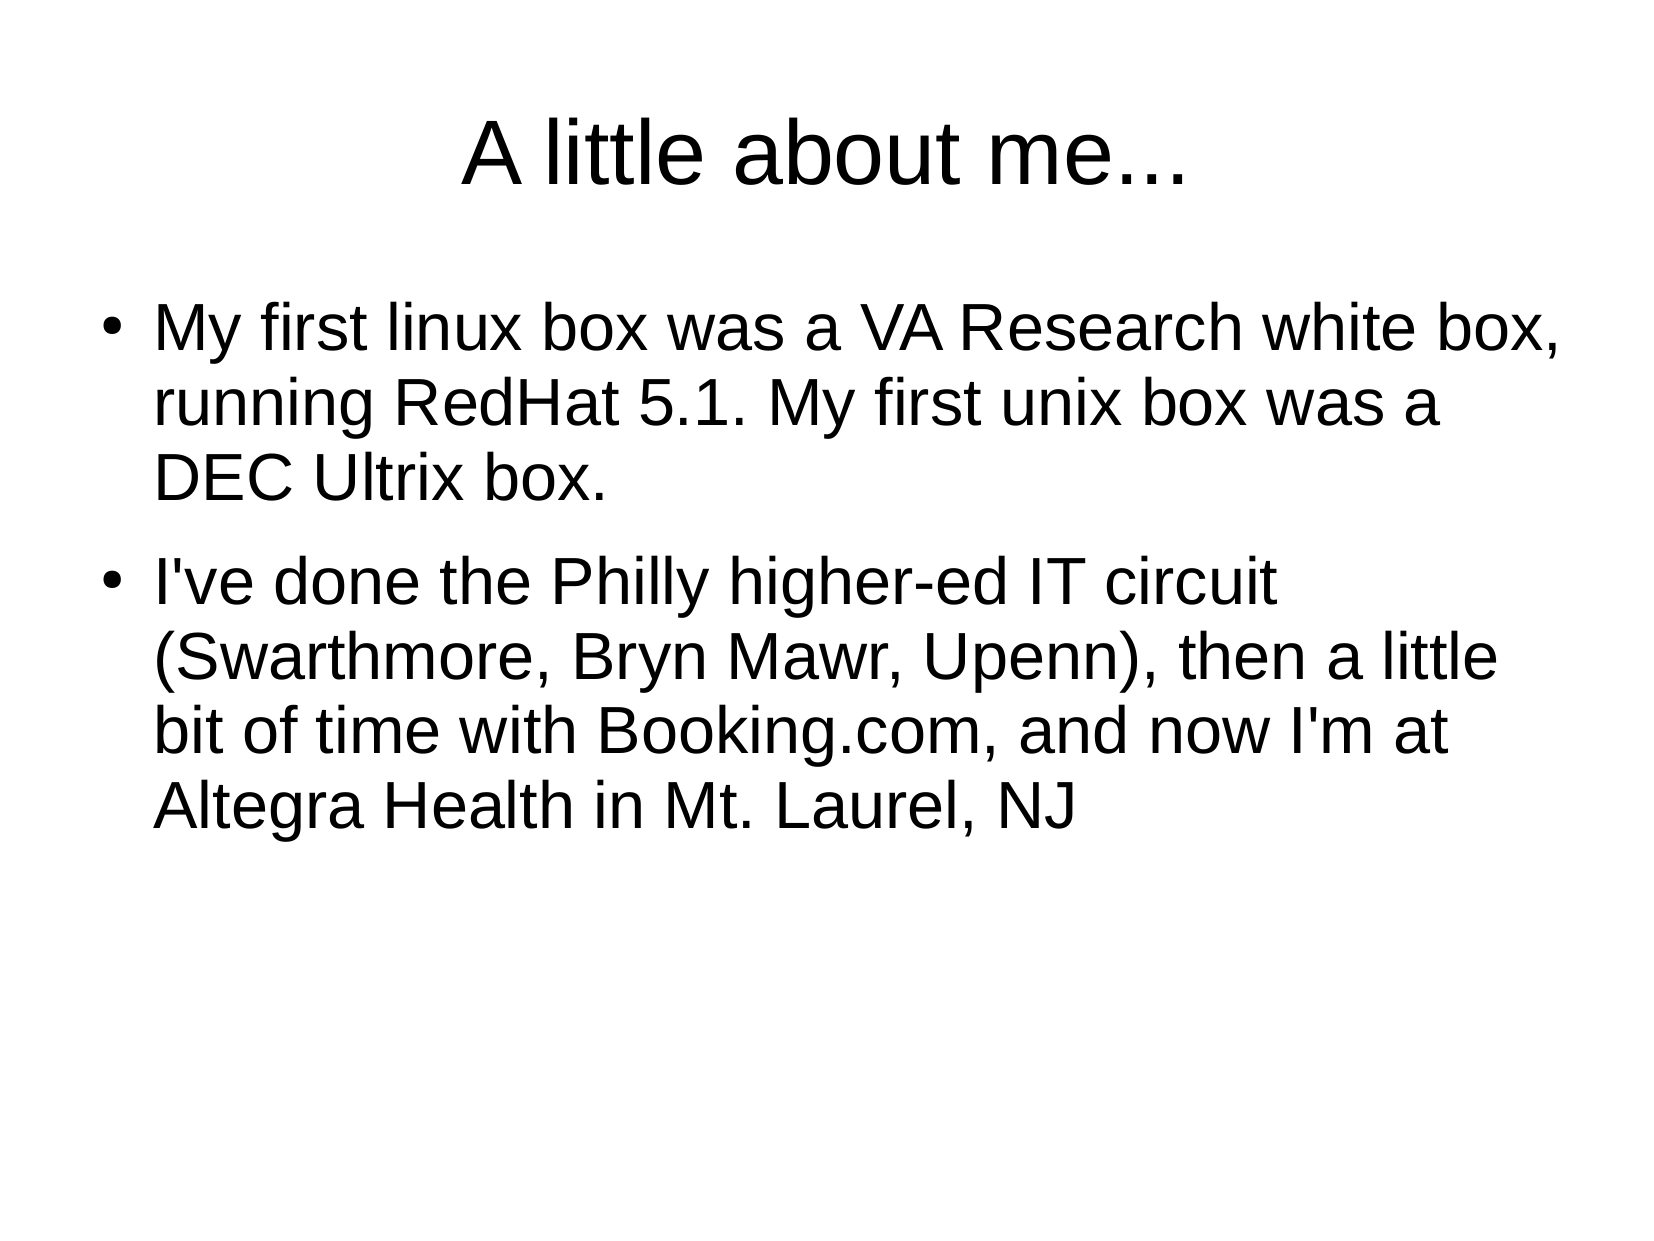

# A little about me...
My first linux box was a VA Research white box, running RedHat 5.1. My first unix box was a DEC Ultrix box.
I've done the Philly higher-ed IT circuit (Swarthmore, Bryn Mawr, Upenn), then a little bit of time with Booking.com, and now I'm at Altegra Health in Mt. Laurel, NJ